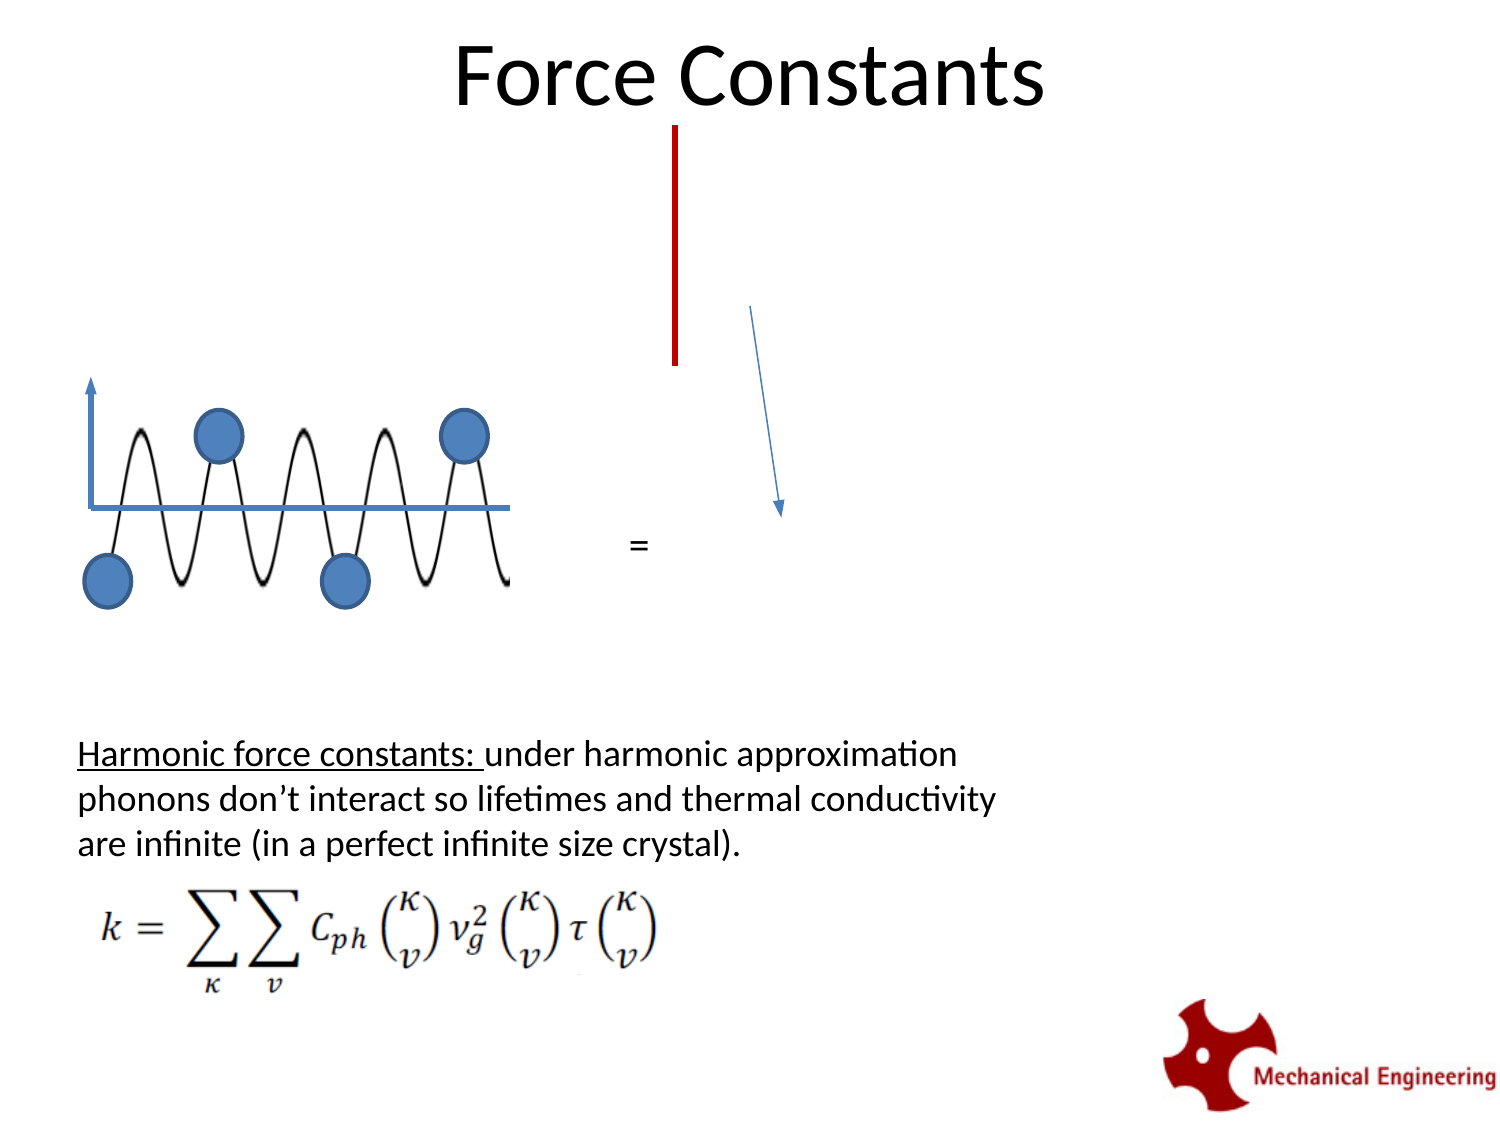

# Force Constants
=
Harmonic force constants: under harmonic approximation phonons don’t interact so lifetimes and thermal conductivity are infinite (in a perfect infinite size crystal).